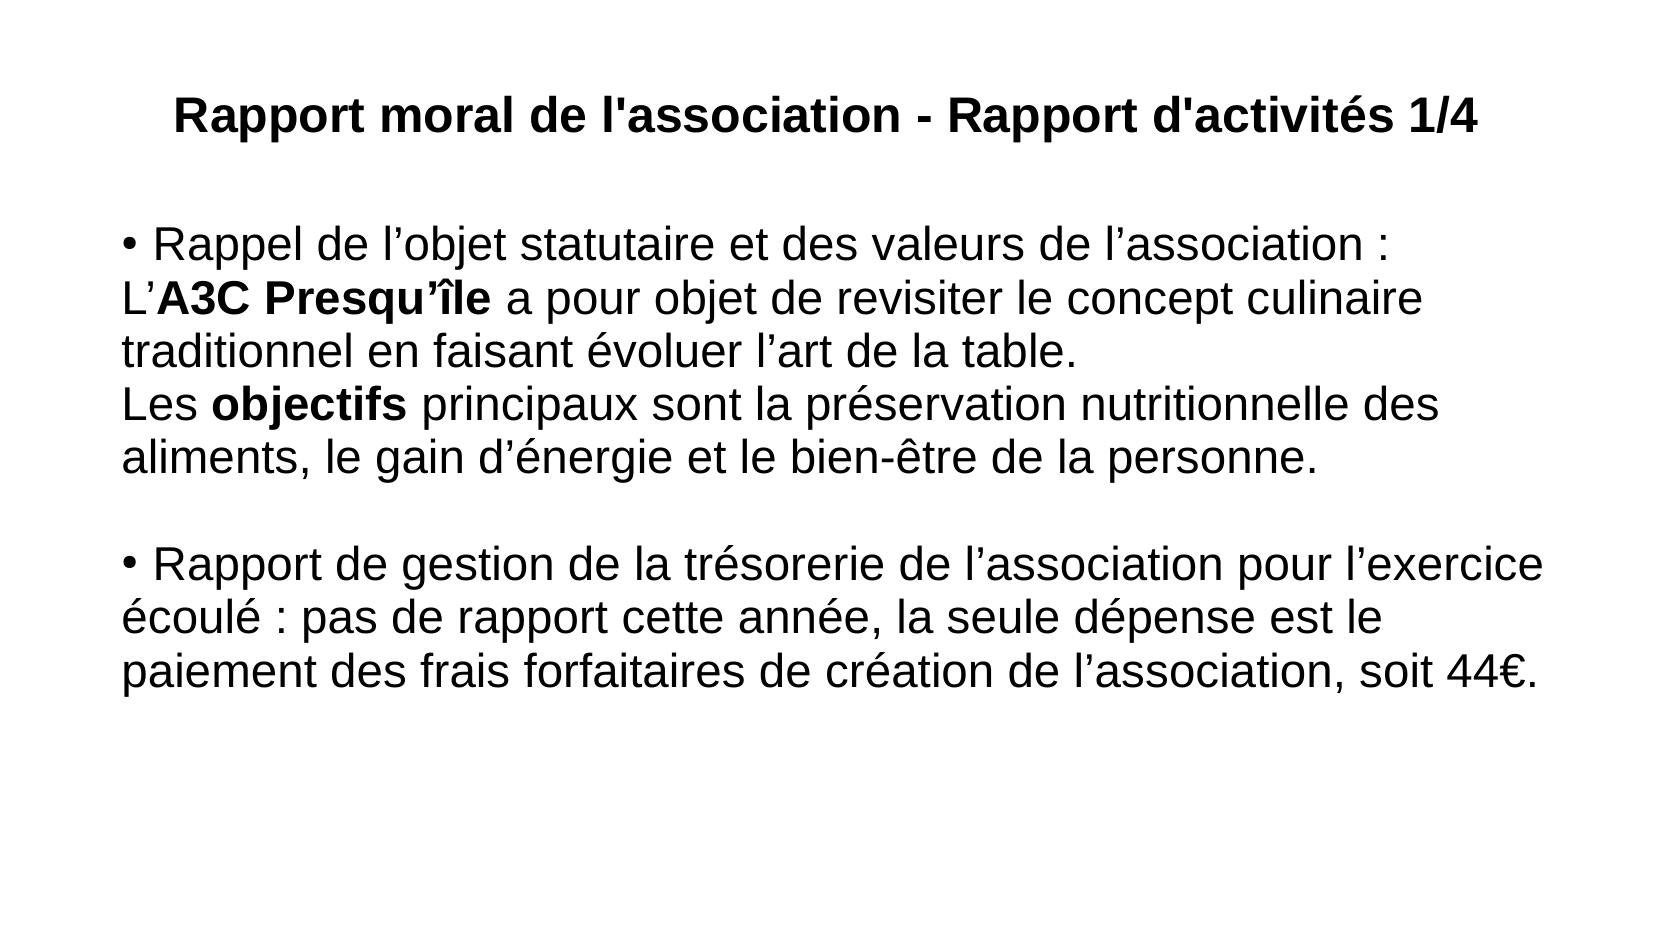

# Rapport moral de l'association - Rapport d'activités 1/4
Rappel de l’objet statutaire et des valeurs de l’association :
L’A3C Presqu’île a pour objet de revisiter le concept culinaire
traditionnel en faisant évoluer l’art de la table.
Les objectifs principaux sont la préservation nutritionnelle des
aliments, le gain d’énergie et le bien-être de la personne.
Rapport de gestion de la trésorerie de l’association pour l’exercice
écoulé : pas de rapport cette année, la seule dépense est le
paiement des frais forfaitaires de création de l’association, soit 44€.